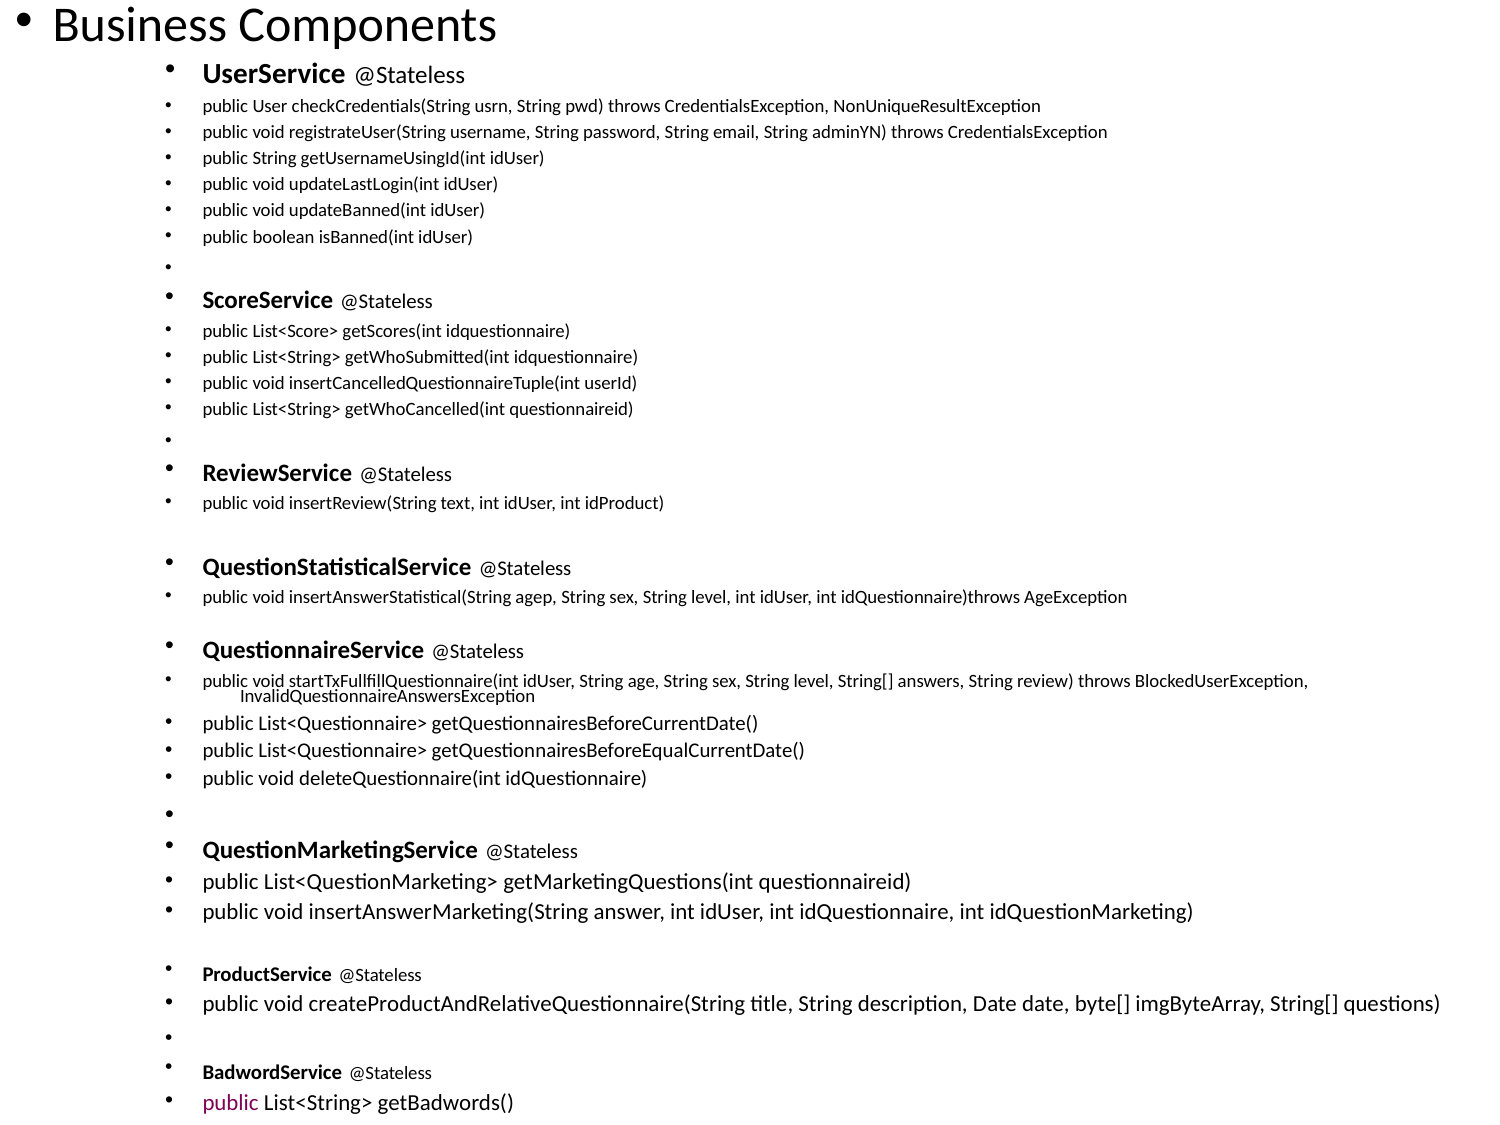

# Business Components
UserService @Stateless
public User checkCredentials(String usrn, String pwd) throws CredentialsException, NonUniqueResultException
public void registrateUser(String username, String password, String email, String adminYN) throws CredentialsException
public String getUsernameUsingId(int idUser)
public void updateLastLogin(int idUser)
public void updateBanned(int idUser)
public boolean isBanned(int idUser)
ScoreService @Stateless
public List<Score> getScores(int idquestionnaire)
public List<String> getWhoSubmitted(int idquestionnaire)
public void insertCancelledQuestionnaireTuple(int userId)
public List<String> getWhoCancelled(int questionnaireid)
ReviewService @Stateless
public void insertReview(String text, int idUser, int idProduct)
QuestionStatisticalService @Stateless
public void insertAnswerStatistical(String agep, String sex, String level, int idUser, int idQuestionnaire)throws AgeException
QuestionnaireService @Stateless
public void startTxFullfillQuestionnaire(int idUser, String age, String sex, String level, String[] answers, String review) throws BlockedUserException, InvalidQuestionnaireAnswersException
public List<Questionnaire> getQuestionnairesBeforeCurrentDate()
public List<Questionnaire> getQuestionnairesBeforeEqualCurrentDate()
public void deleteQuestionnaire(int idQuestionnaire)
QuestionMarketingService @Stateless
public List<QuestionMarketing> getMarketingQuestions(int questionnaireid)
public void insertAnswerMarketing(String answer, int idUser, int idQuestionnaire, int idQuestionMarketing)
ProductService @Stateless
public void createProductAndRelativeQuestionnaire(String title, String description, Date date, byte[] imgByteArray, String[] questions)
BadwordService @Stateless
public List<String> getBadwords()